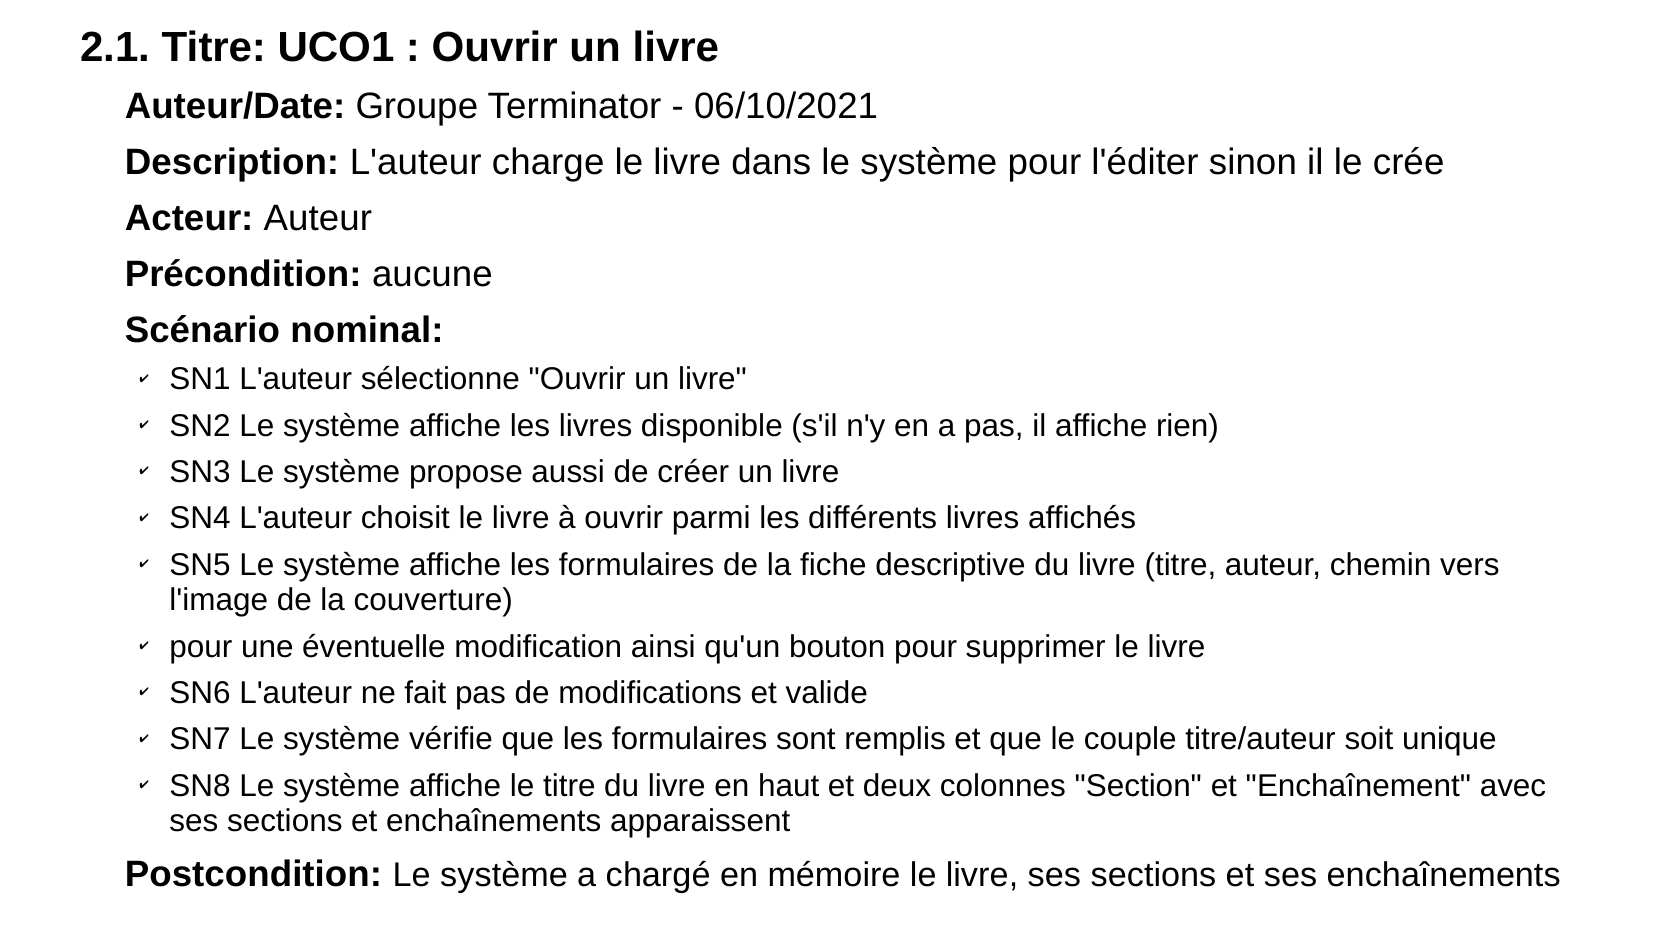

# 2.1. Titre: UCO1 : Ouvrir un livre
Auteur/Date: Groupe Terminator - 06/10/2021
Description: L'auteur charge le livre dans le système pour l'éditer sinon il le crée
Acteur: Auteur
Précondition: aucune
Scénario nominal:
SN1 L'auteur sélectionne "Ouvrir un livre"
SN2 Le système affiche les livres disponible (s'il n'y en a pas, il affiche rien)
SN3 Le système propose aussi de créer un livre
SN4 L'auteur choisit le livre à ouvrir parmi les différents livres affichés
SN5 Le système affiche les formulaires de la fiche descriptive du livre (titre, auteur, chemin vers l'image de la couverture)
pour une éventuelle modification ainsi qu'un bouton pour supprimer le livre
SN6 L'auteur ne fait pas de modifications et valide
SN7 Le système vérifie que les formulaires sont remplis et que le couple titre/auteur soit unique
SN8 Le système affiche le titre du livre en haut et deux colonnes "Section" et "Enchaînement" avec ses sections et enchaînements apparaissent
Postcondition: Le système a chargé en mémoire le livre, ses sections et ses enchaînements